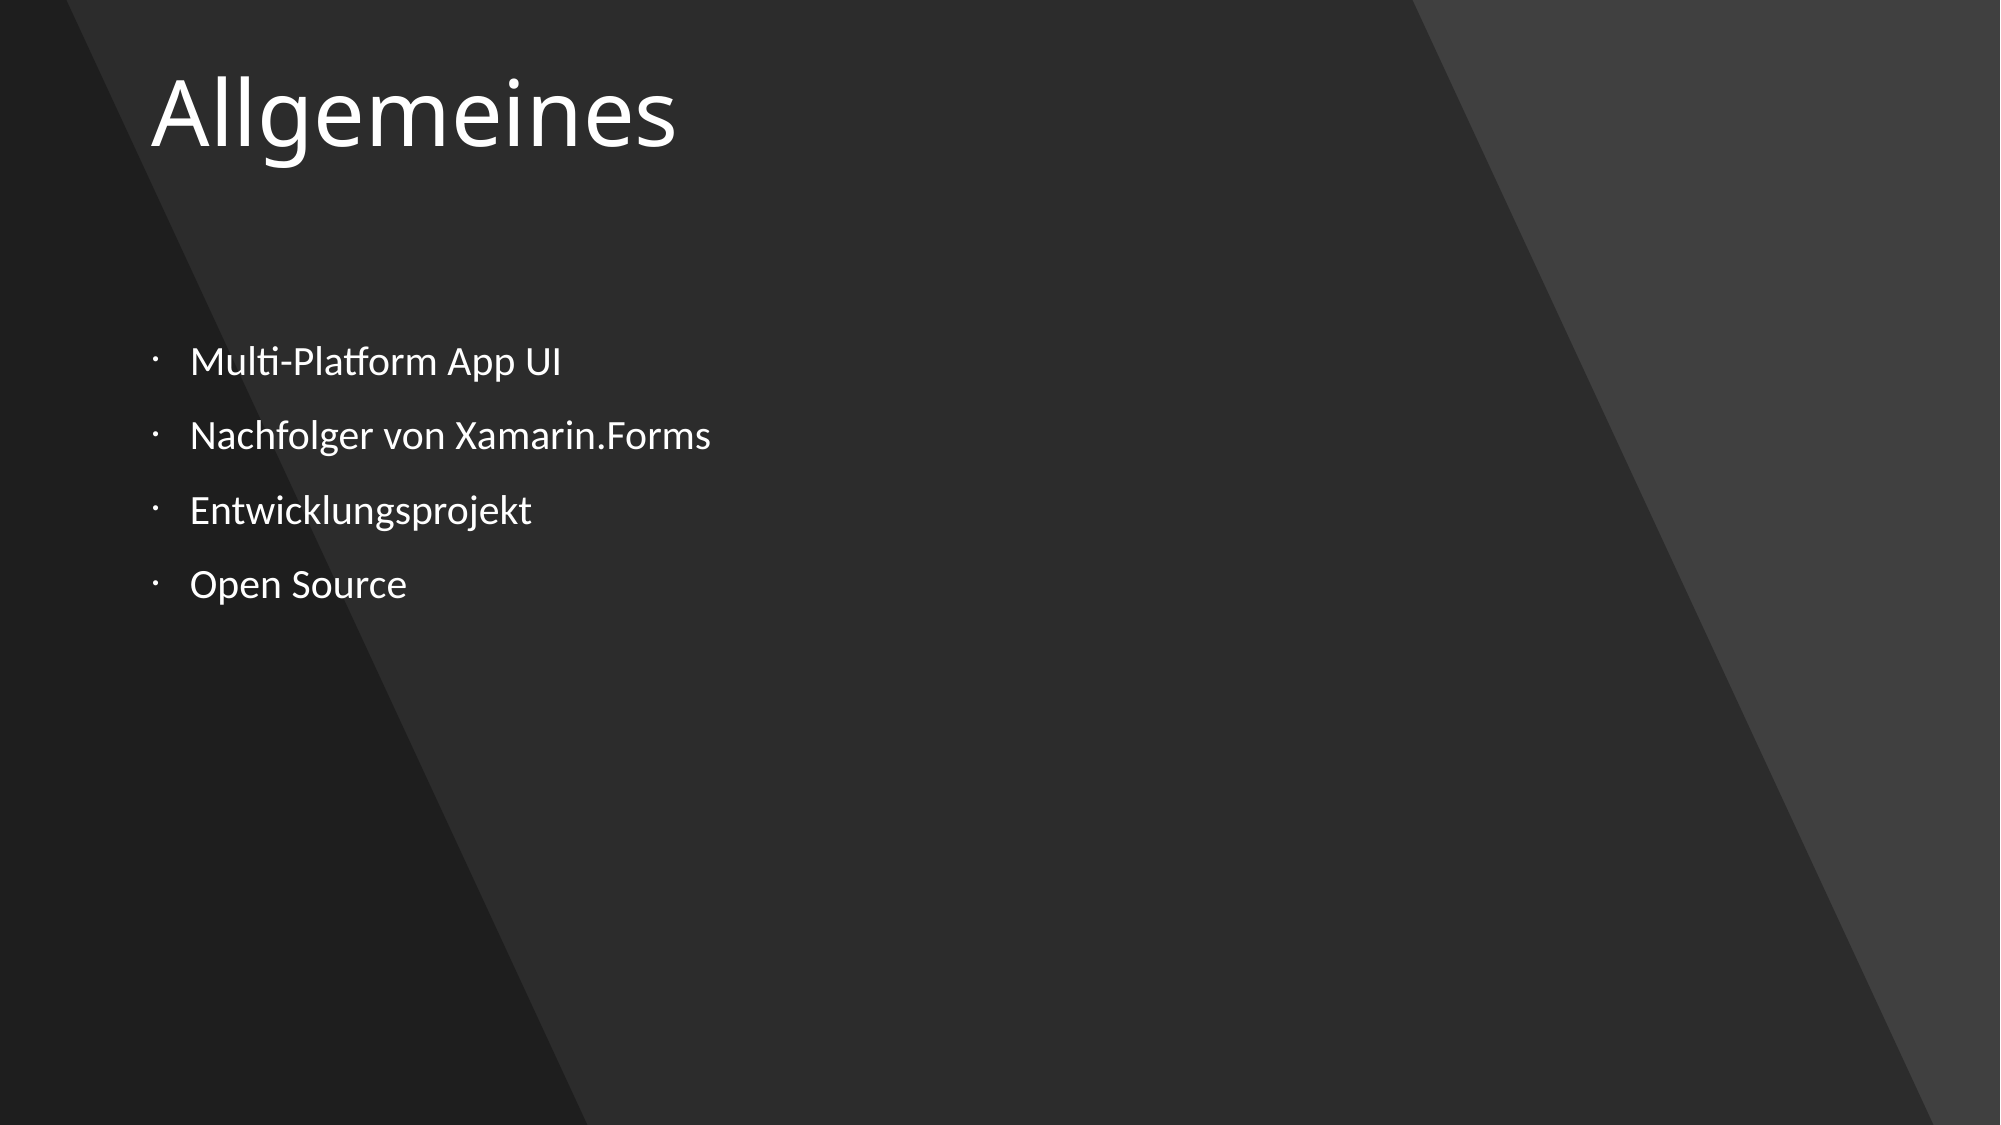

# Allgemeines
Multi-Platform App UI
Nachfolger von Xamarin.Forms
Entwicklungsprojekt
Open Source